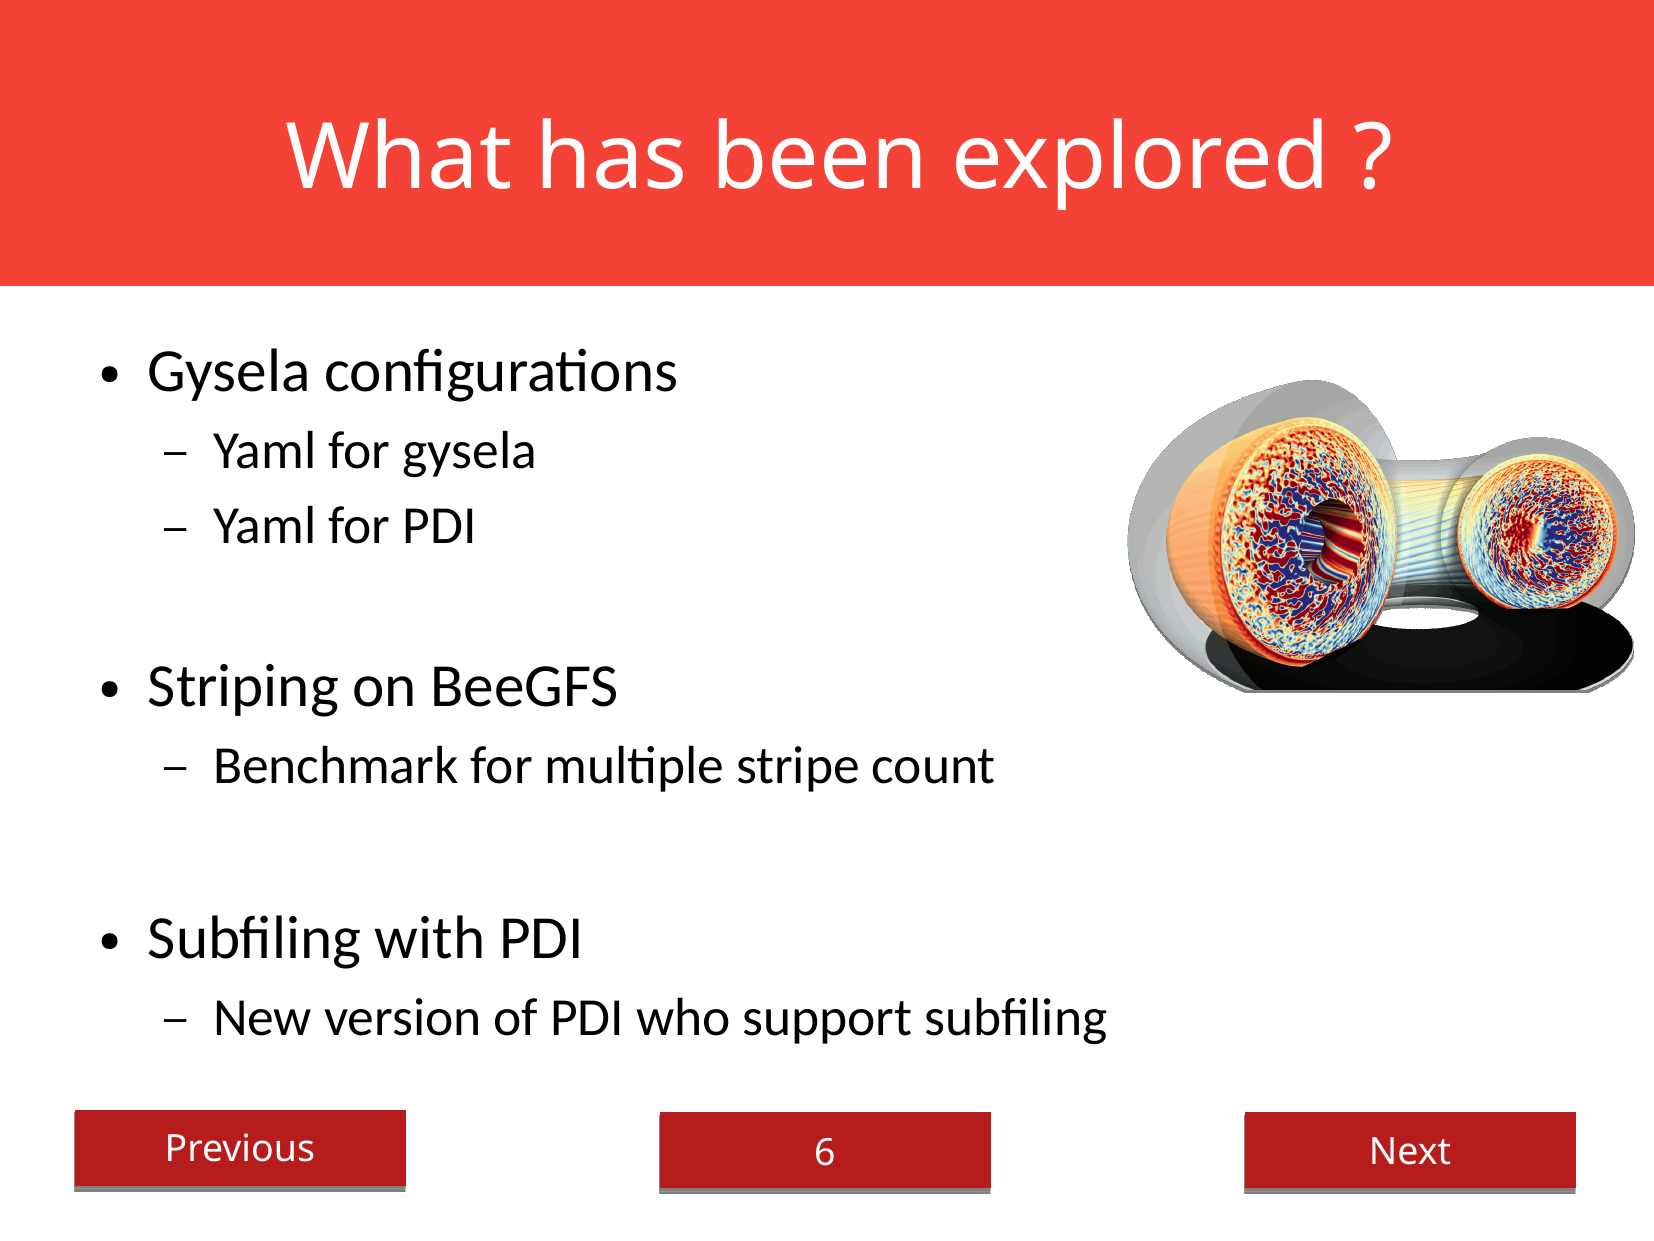

# What has been explored ?
Gysela configurations
Yaml for gysela
Yaml for PDI
Striping on BeeGFS
Benchmark for multiple stripe count
Subfiling with PDI
New version of PDI who support subfiling
Previous
Next